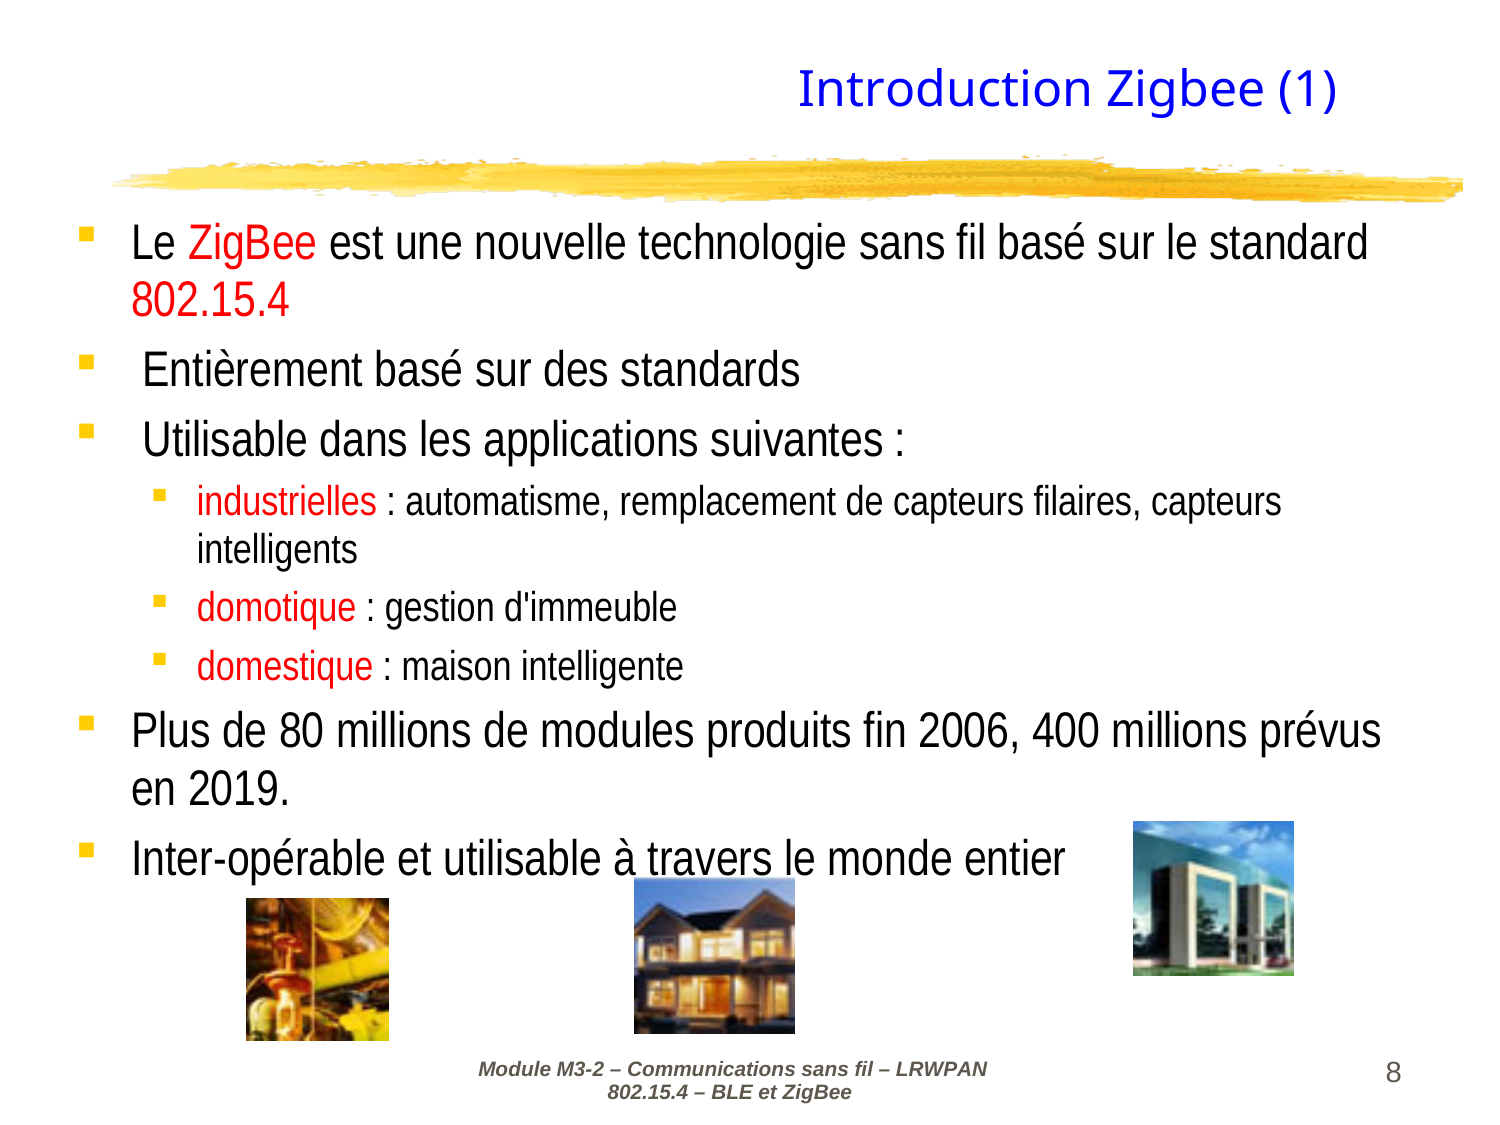

# Introduction Zigbee (1)
Le ZigBee est une nouvelle technologie sans fil basé sur le standard 802.15.4
 Entièrement basé sur des standards
 Utilisable dans les applications suivantes :
industrielles : automatisme, remplacement de capteurs filaires, capteurs intelligents
domotique : gestion d'immeuble
domestique : maison intelligente
Plus de 80 millions de modules produits fin 2006, 400 millions prévus en 2019.
Inter-opérable et utilisable à travers le monde entier
8